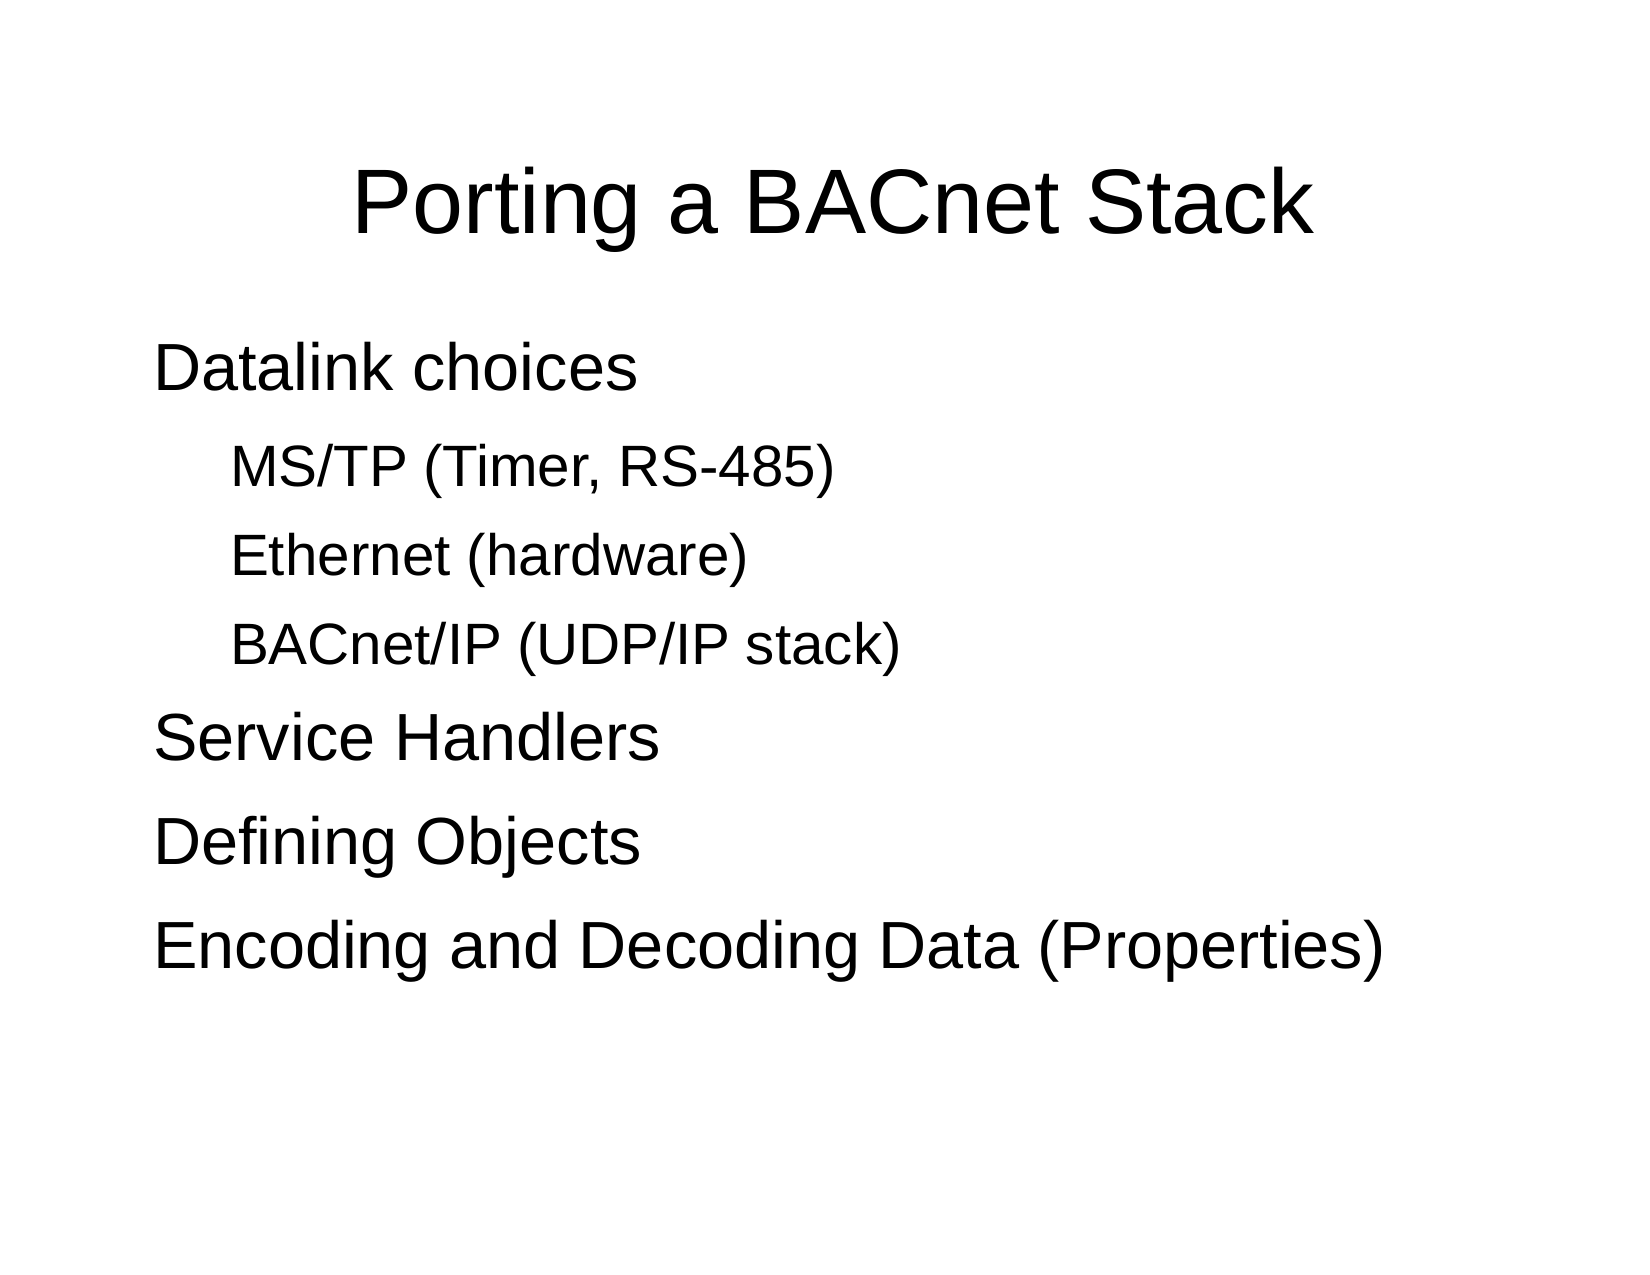

# Porting a BACnet Stack
Datalink choices
MS/TP (Timer, RS-485)
Ethernet (hardware)
BACnet/IP (UDP/IP stack)
Service Handlers
Defining Objects
Encoding and Decoding Data (Properties)